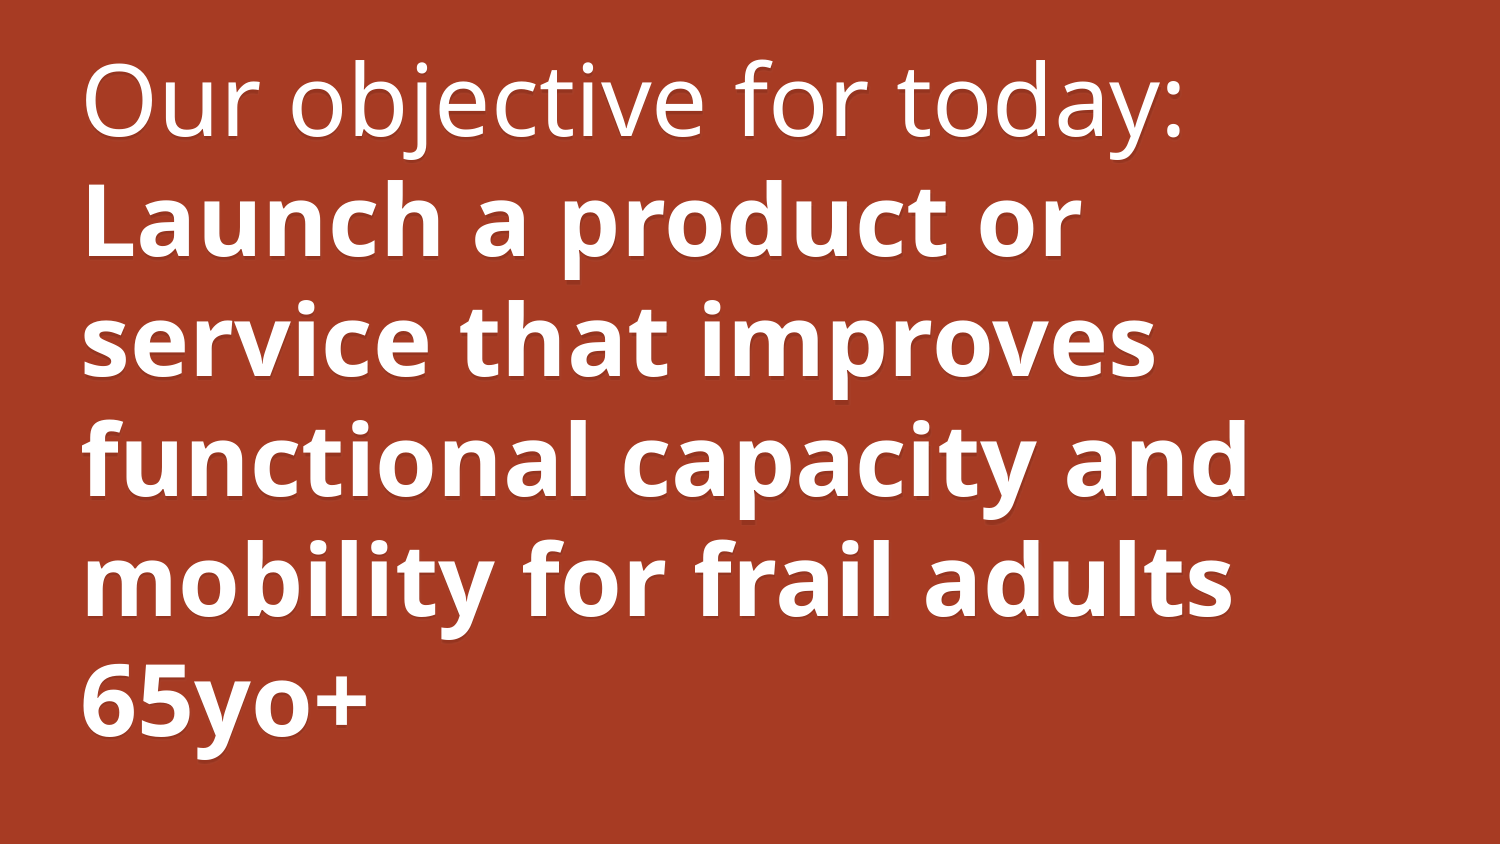

Our objective for today:
Launch a product or service that improves functional capacity and mobility for frail adults 65yo+